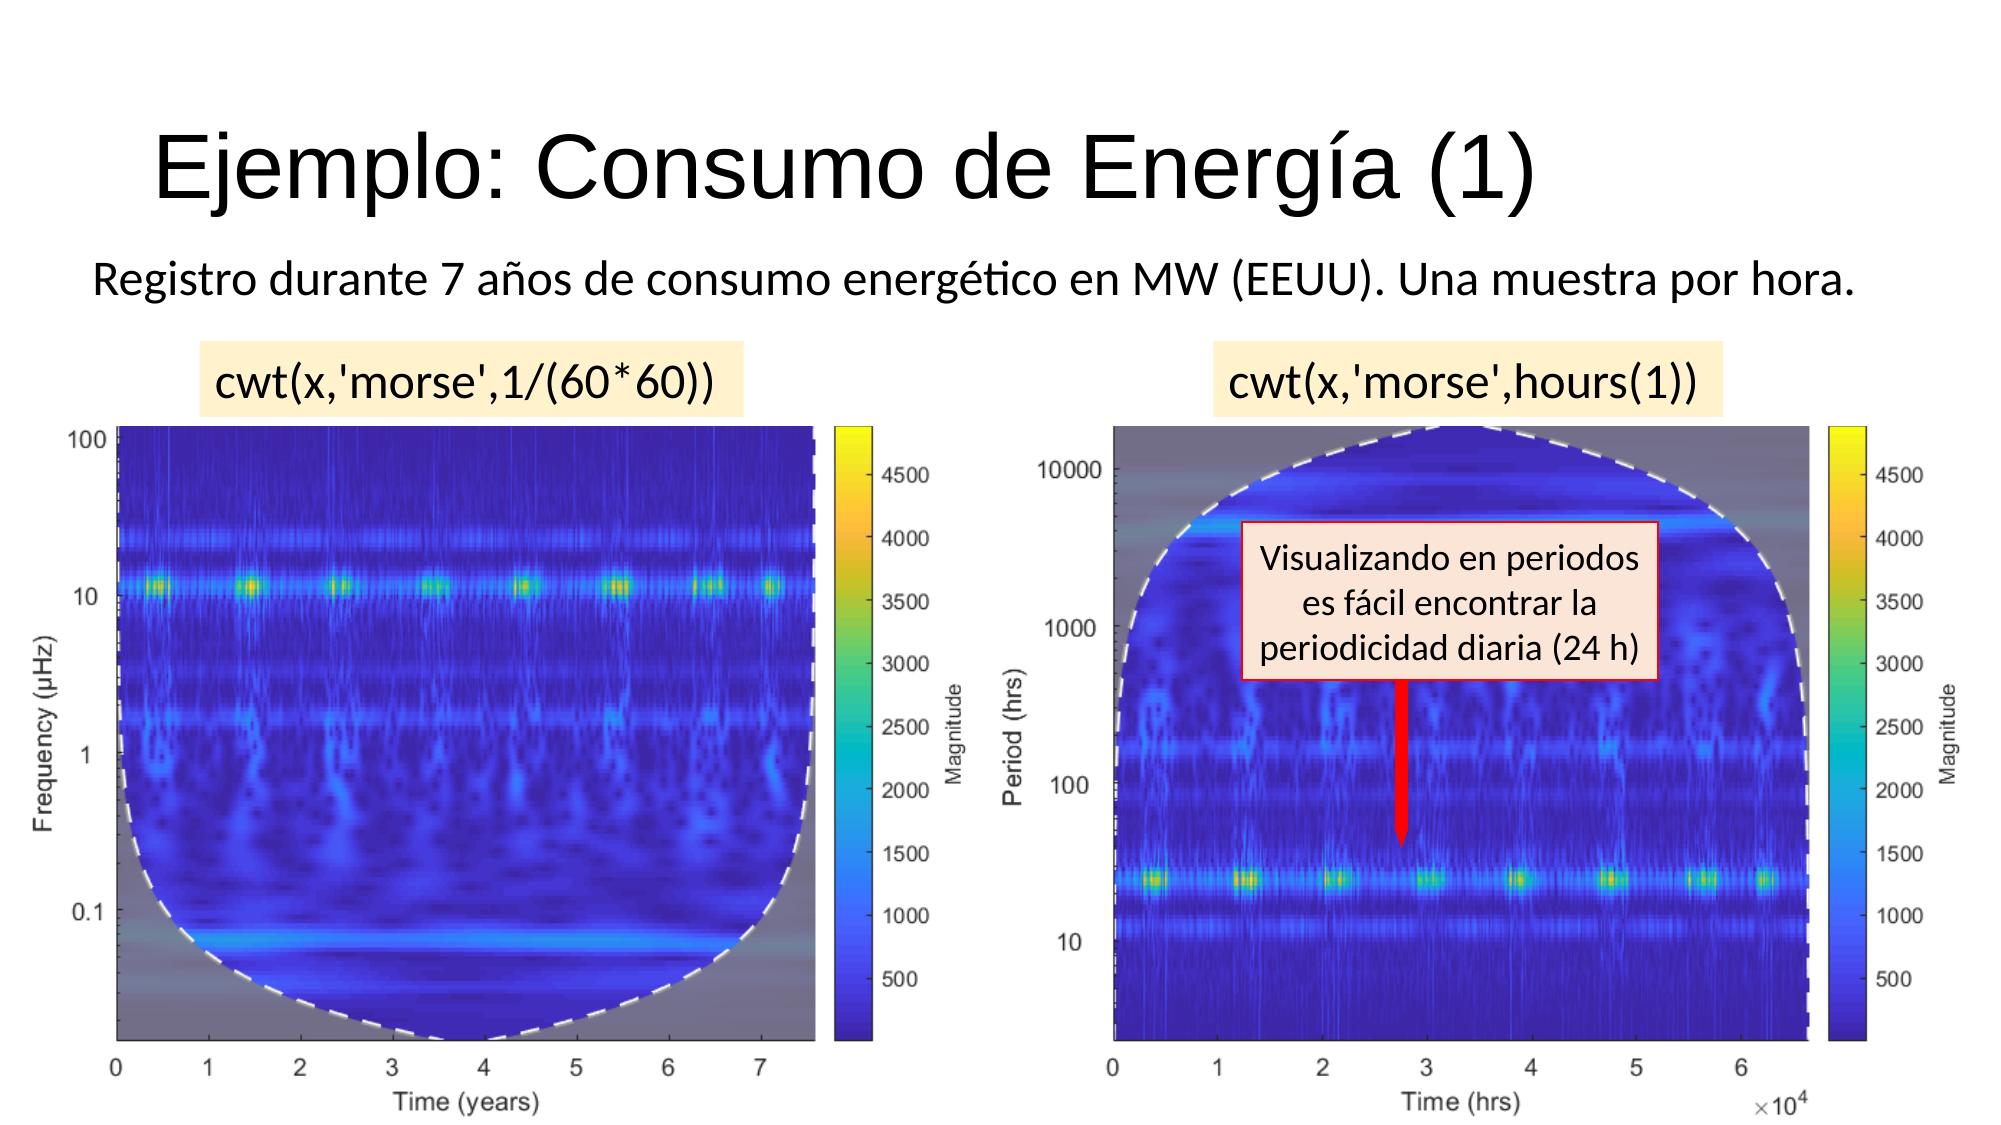

# Ejemplo: Consumo de Energía (1)
Registro durante 7 años de consumo energético en MW (EEUU). Una muestra por hora.
cwt(x,'morse',1/(60*60))
cwt(x,'morse',hours(1))
Visualizando en periodos es fácil encontrar la periodicidad diaria (24 h)